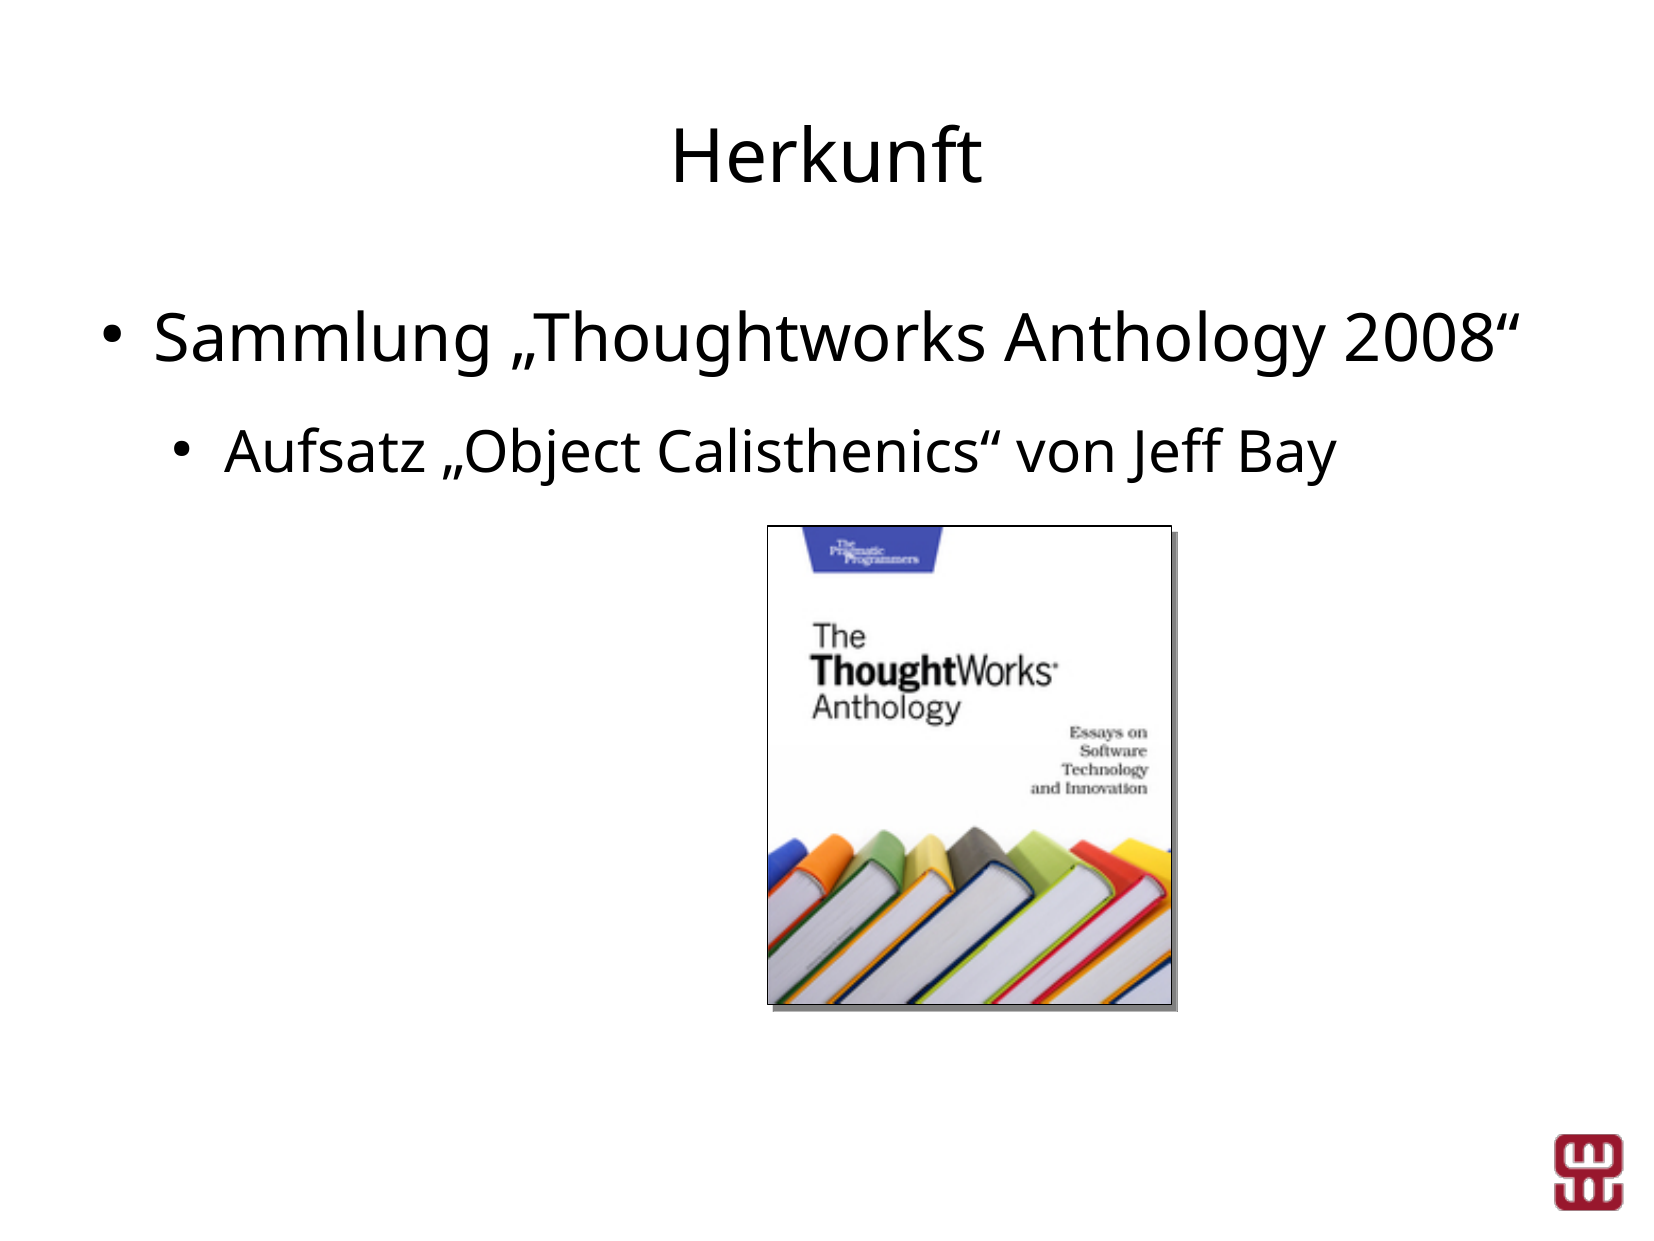

# Herkunft
Sammlung „Thoughtworks Anthology 2008“
Aufsatz „Object Calisthenics“ von Jeff Bay